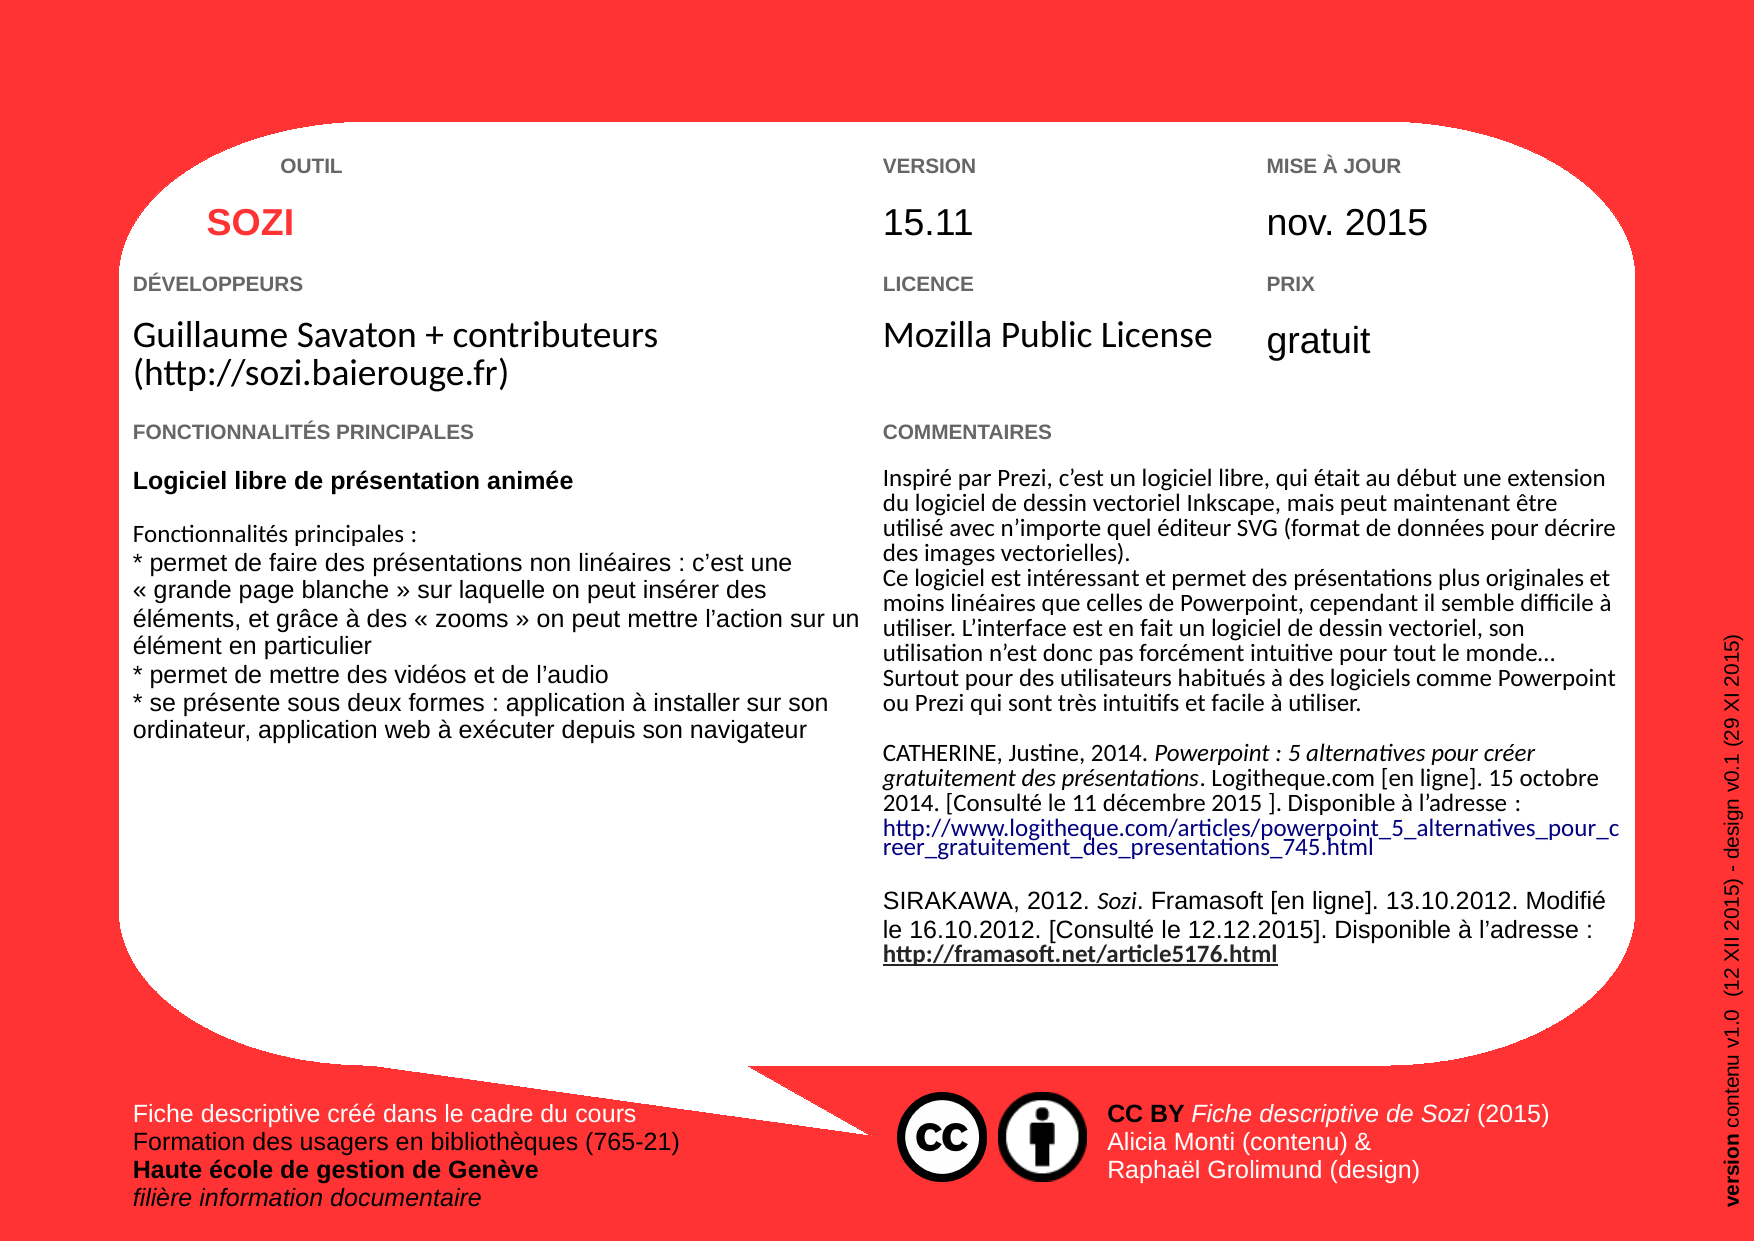

OUTIL
	SOZI
VERSION
15.11
MISE À JOUR
nov. 2015
DÉVELOPPEURS
Guillaume Savaton + contributeurs
(http://sozi.baierouge.fr)
LICENCE
Mozilla Public License
PRIX
gratuit
FONCTIONNALITÉS PRINCIPALES
Logiciel libre de présentation animée
Fonctionnalités principales :
* permet de faire des présentations non linéaires : c’est une « grande page blanche » sur laquelle on peut insérer des éléments, et grâce à des « zooms » on peut mettre l’action sur un élément en particulier
* permet de mettre des vidéos et de l’audio
* se présente sous deux formes : application à installer sur son ordinateur, application web à exécuter depuis son navigateur
COMMENTAIRES
Inspiré par Prezi, c’est un logiciel libre, qui était au début une extension du logiciel de dessin vectoriel Inkscape, mais peut maintenant être utilisé avec n’importe quel éditeur SVG (format de données pour décrire des images vectorielles).
Ce logiciel est intéressant et permet des présentations plus originales et moins linéaires que celles de Powerpoint, cependant il semble difficile à utiliser. L’interface est en fait un logiciel de dessin vectoriel, son utilisation n’est donc pas forcément intuitive pour tout le monde… Surtout pour des utilisateurs habitués à des logiciels comme Powerpoint ou Prezi qui sont très intuitifs et facile à utiliser.
CATHERINE, Justine, 2014. Powerpoint : 5 alternatives pour créer gratuitement des présentations. Logitheque.com [en ligne]. 15 octobre 2014. [Consulté le 11 décembre 2015 ]. Disponible à l’adresse : http://www.logitheque.com/articles/powerpoint_5_alternatives_pour_creer_gratuitement_des_presentations_745.html
SIRAKAWA, 2012. Sozi. Framasoft [en ligne]. 13.10.2012. Modifié le 16.10.2012. [Consulté le 12.12.2015]. Disponible à l’adresse : http://framasoft.net/article5176.html
version contenu v1.0 (12 XII 2015) - design v0.1 (29 XI 2015)
Fiche descriptive créé dans le cadre du cours
Formation des usagers en bibliothèques (765-21)
Haute école de gestion de Genève
filière information documentaire
CC BY Fiche descriptive de Sozi (2015)
Alicia Monti (contenu) &
Raphaël Grolimund (design)